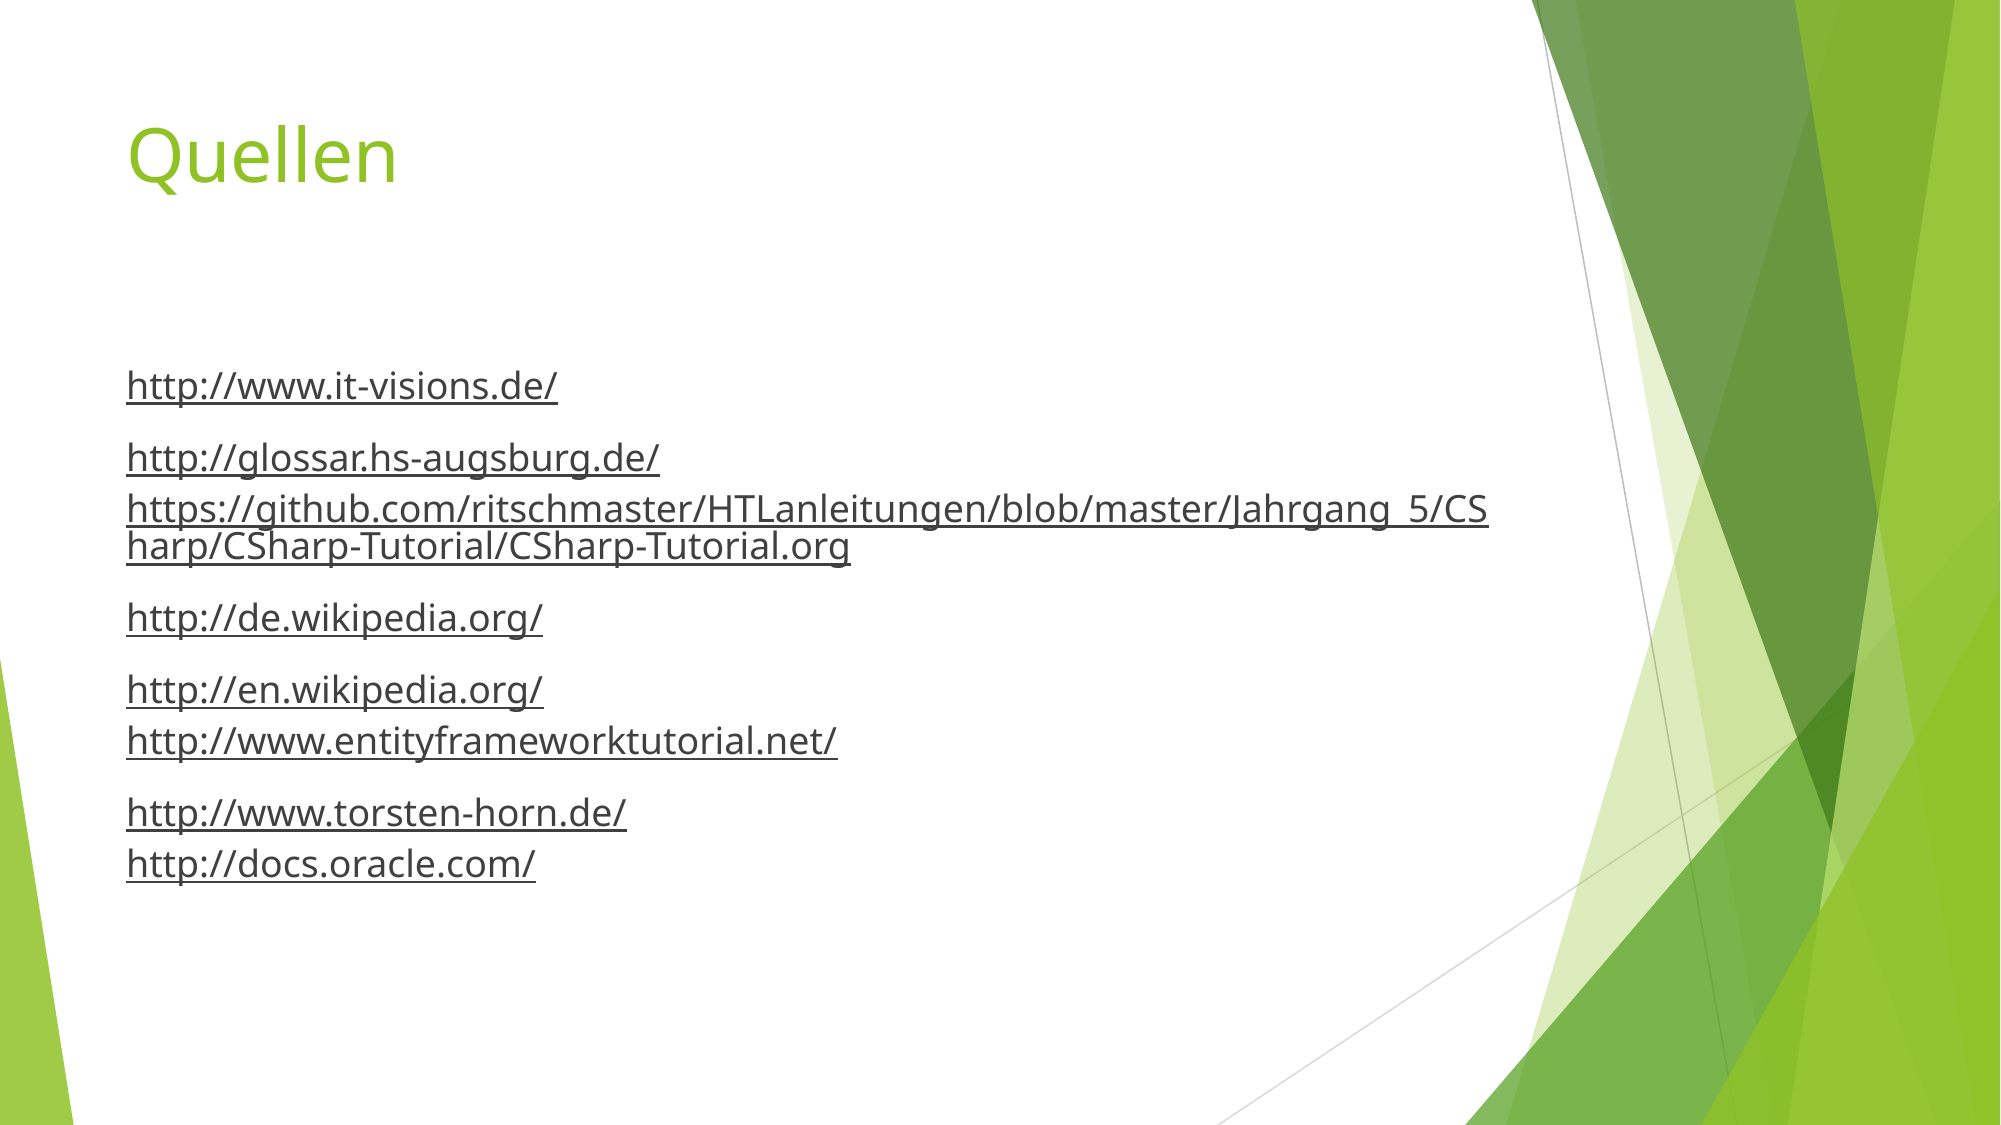

# Quellen
http://www.it-visions.de/
http://glossar.hs-augsburg.de/
https://github.com/ritschmaster/HTLanleitungen/blob/master/Jahrgang_5/CSharp/CSharp-Tutorial/CSharp-Tutorial.org
http://de.wikipedia.org/
http://en.wikipedia.org/
http://www.entityframeworktutorial.net/
http://www.torsten-horn.de/
http://docs.oracle.com/